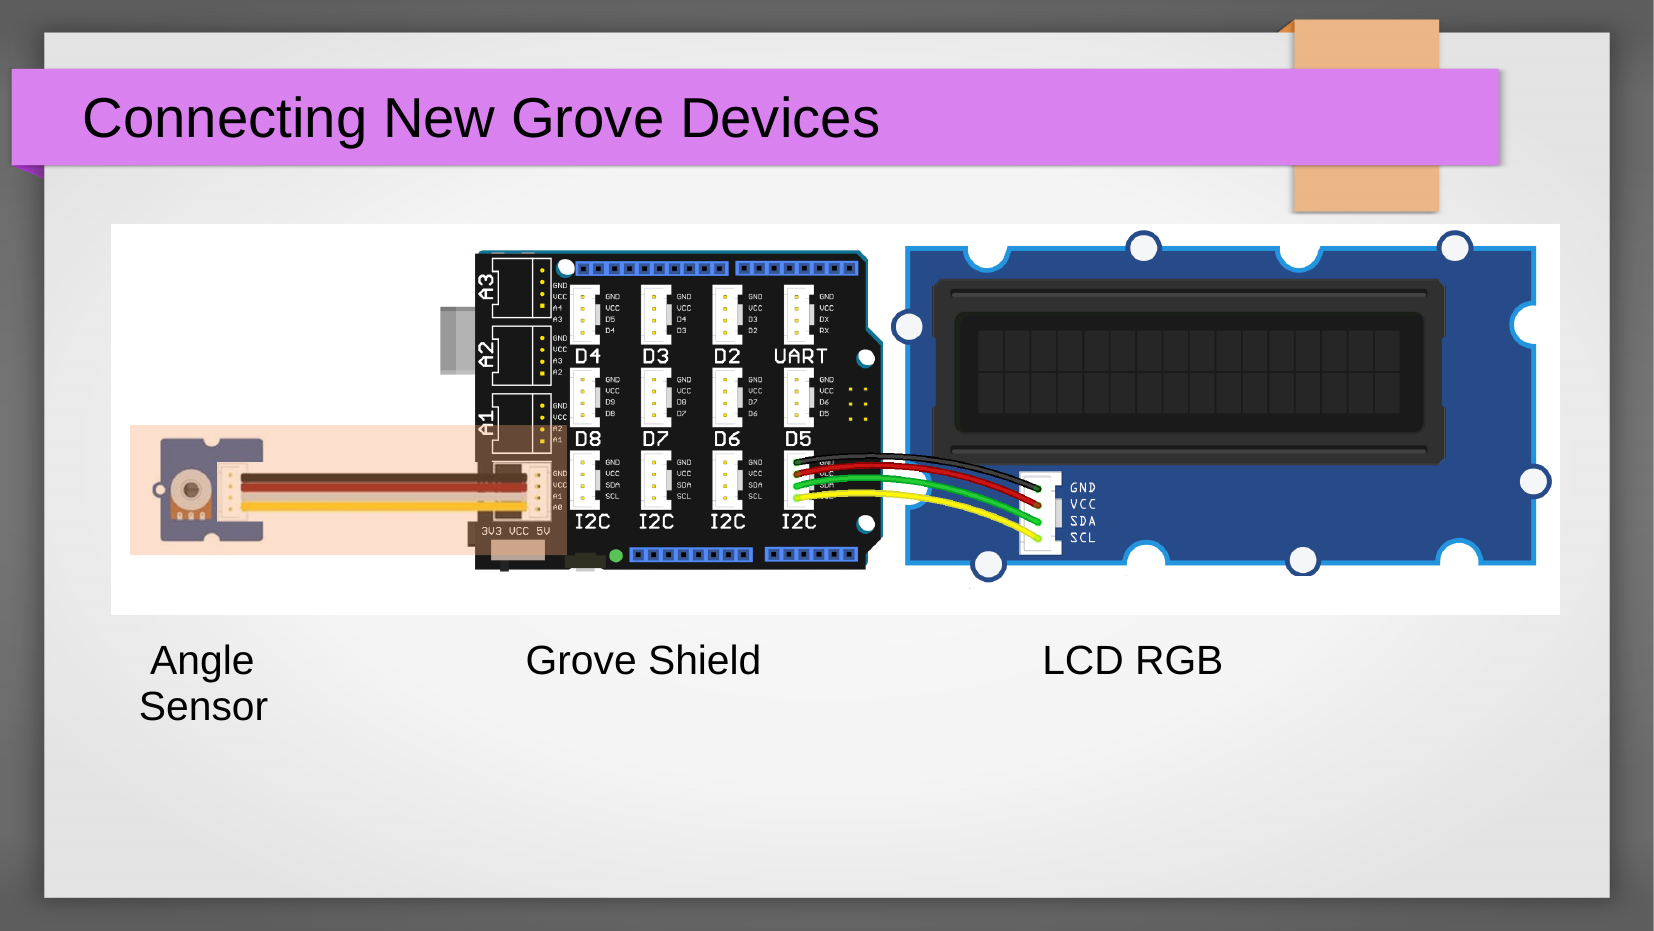

# Connecting New Grove Devices
 Angle 				Grove Shield				LCD RGB
 Sensor